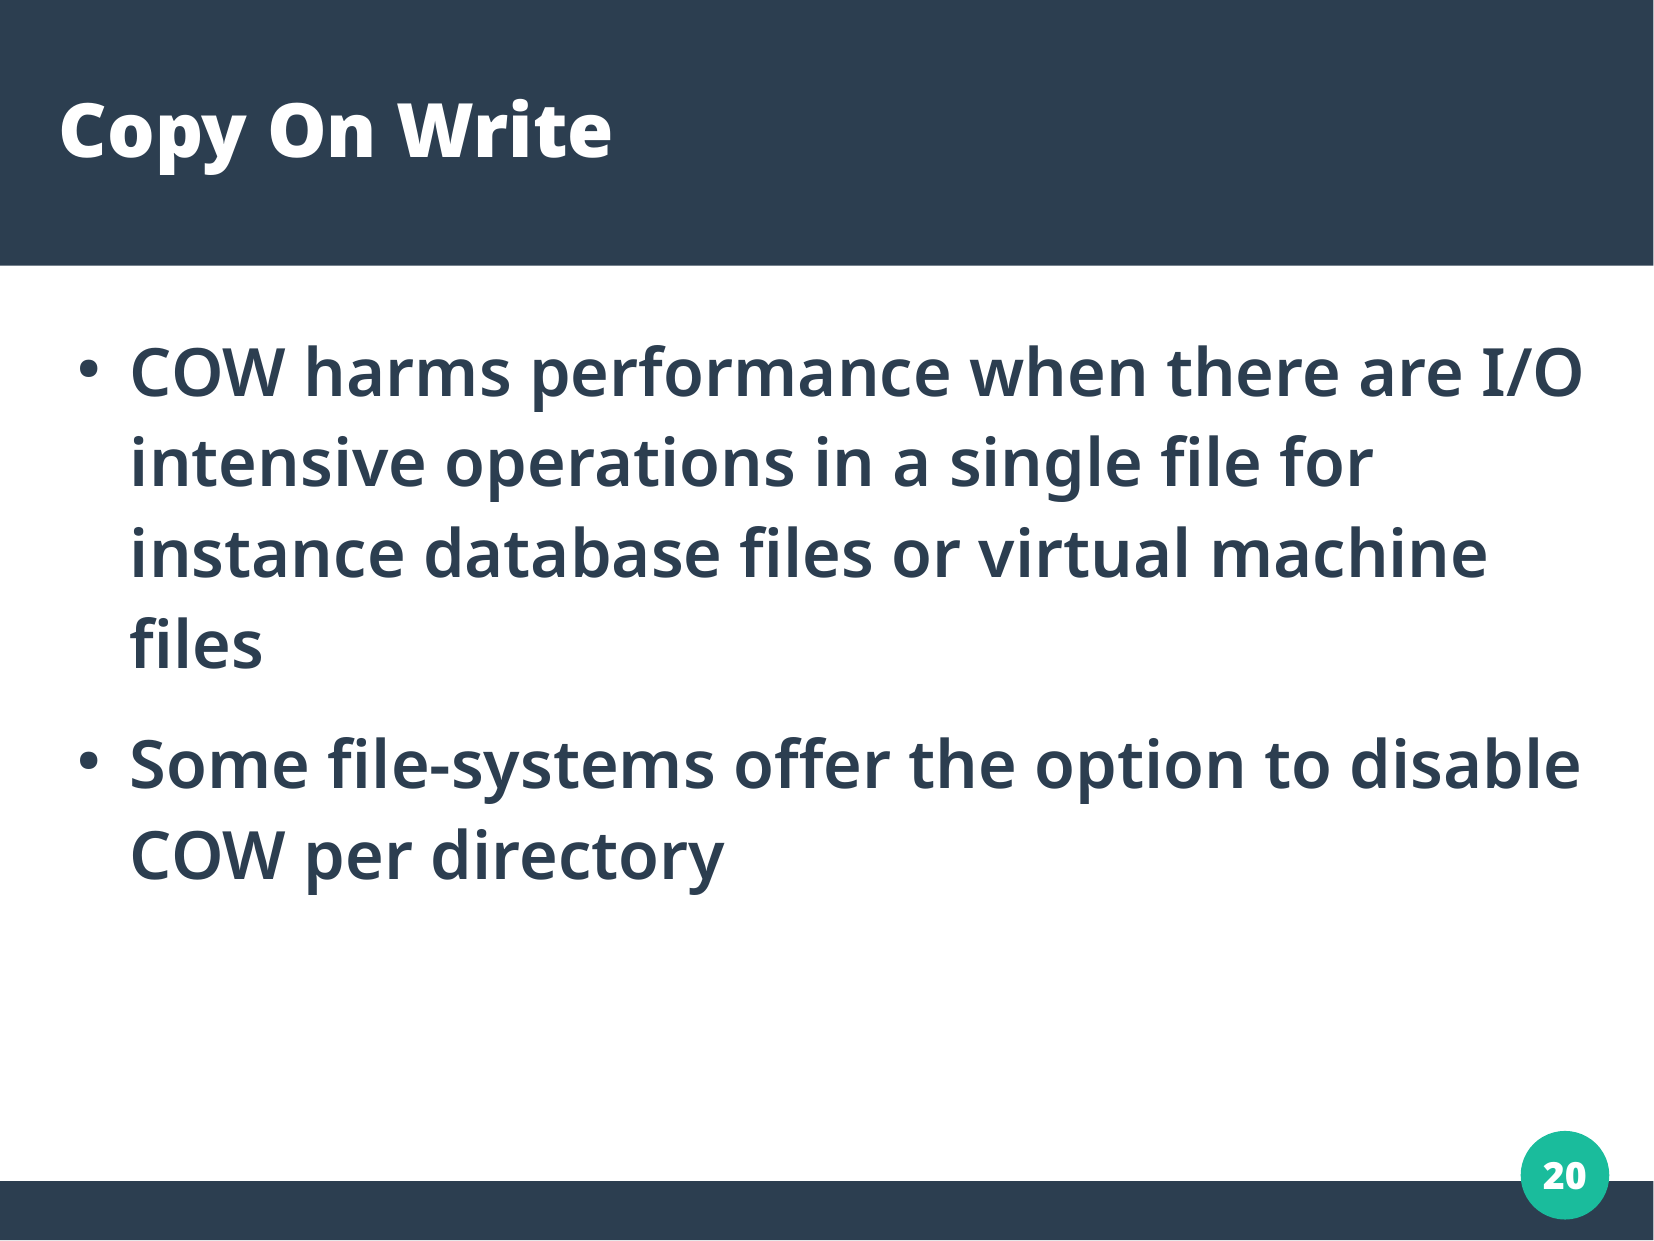

# Copy On Write
COW harms performance when there are I/O intensive operations in a single file for instance database files or virtual machine files
Some file-systems offer the option to disable COW per directory
20